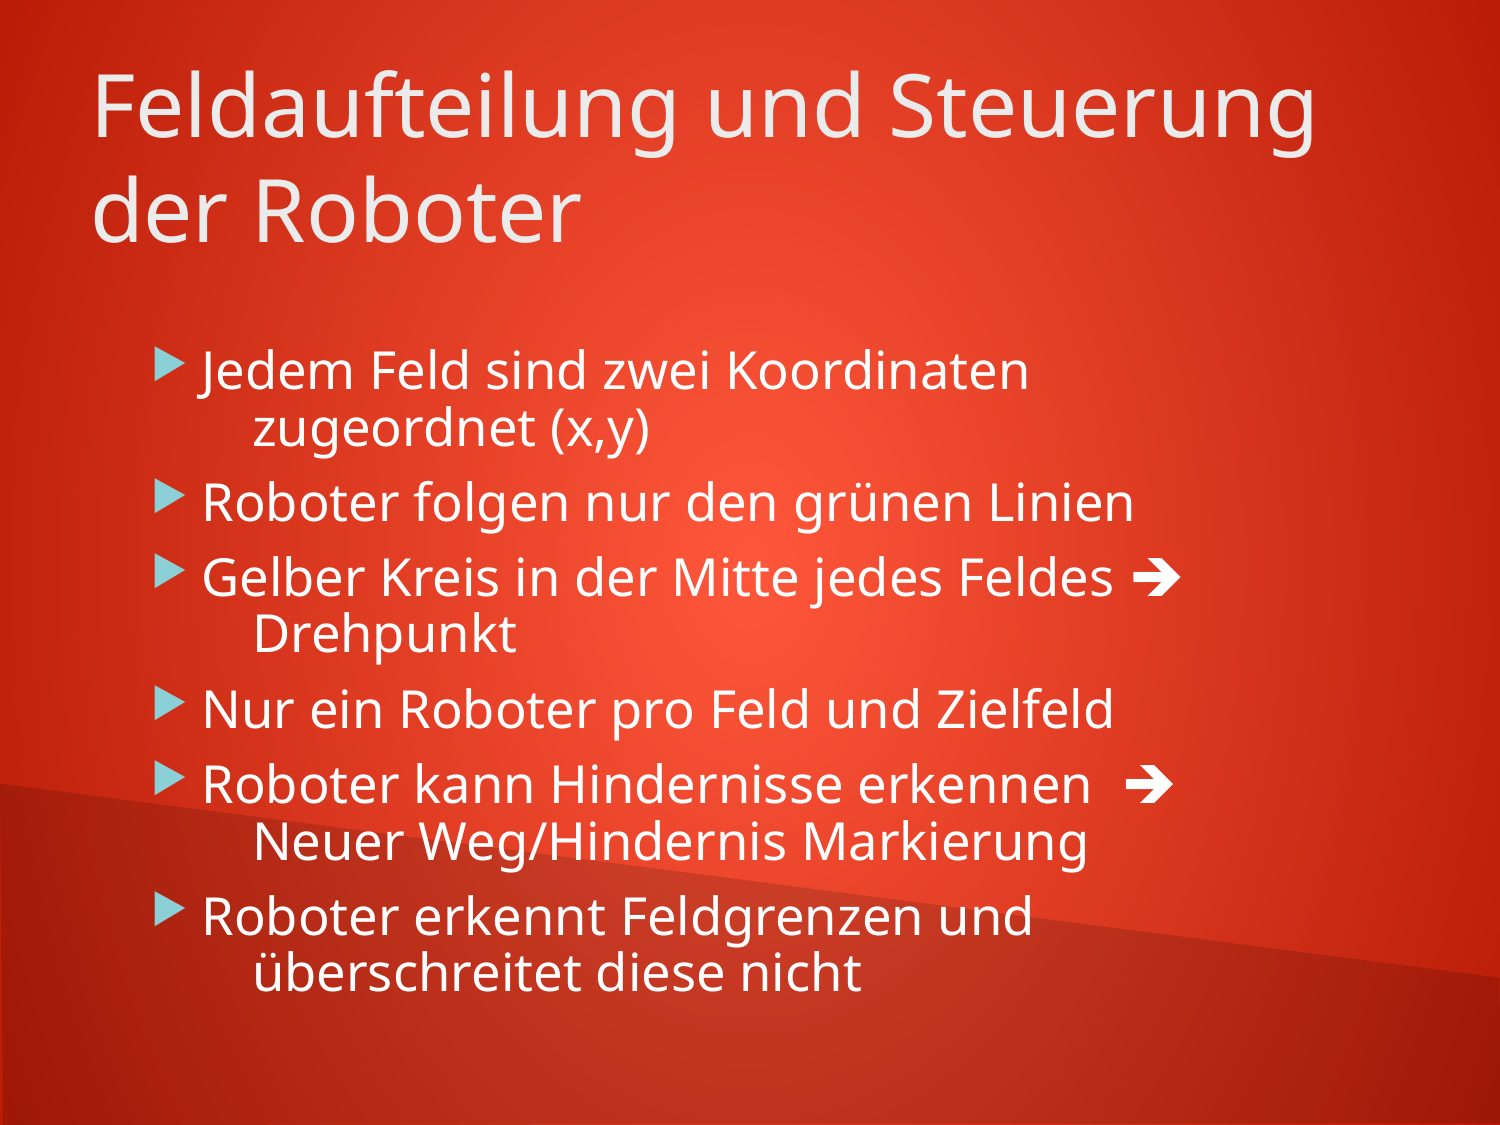

# Feldaufteilung und Steuerung der Roboter
Jedem Feld sind zwei Koordinaten zugeordnet (x,y)
Roboter folgen nur den grünen Linien
Gelber Kreis in der Mitte jedes Feldes  Drehpunkt
Nur ein Roboter pro Feld und Zielfeld
Roboter kann Hindernisse erkennen  Neuer Weg/Hindernis Markierung
Roboter erkennt Feldgrenzen und überschreitet diese nicht